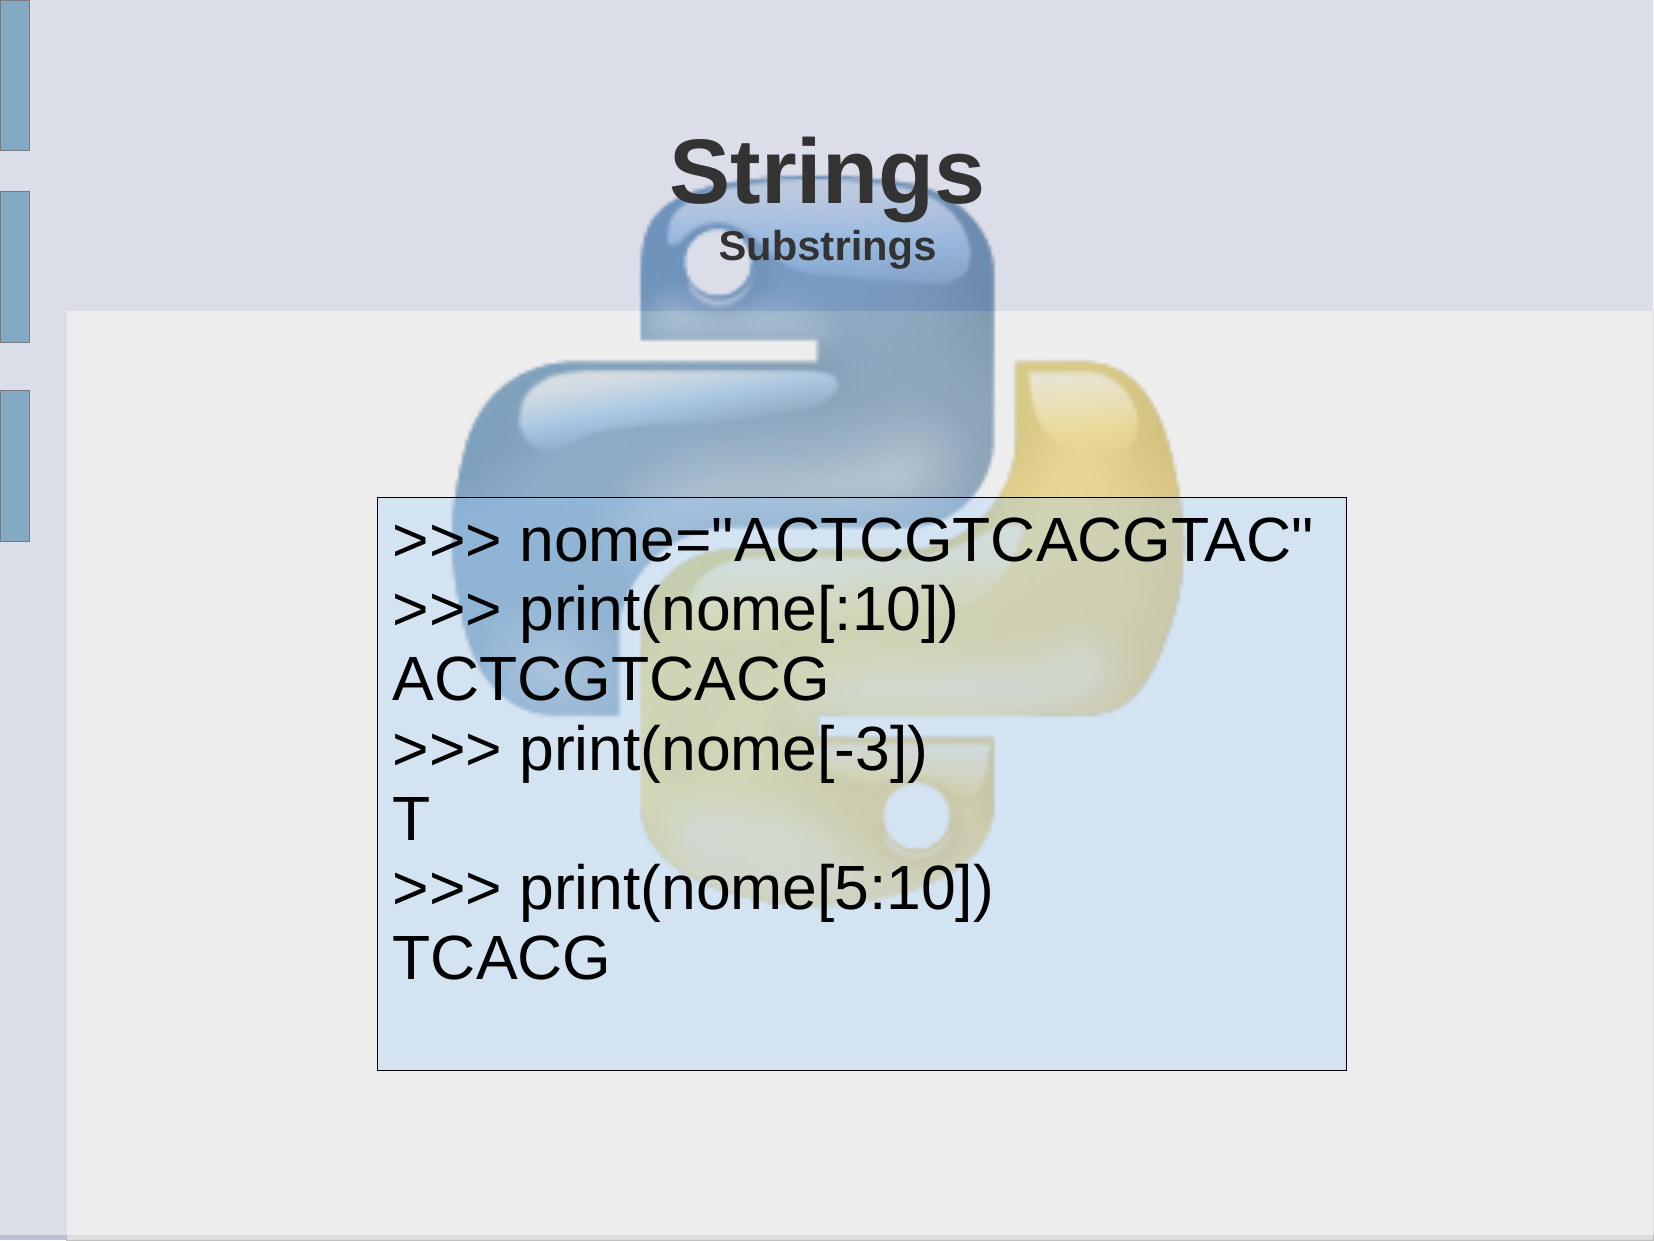

# Strings Substrings
>>> nome="ACTCGTCACGTAC"
>>> print(nome[:10])
ACTCGTCACG
>>> print(nome[-3])
T
>>> print(nome[5:10])
TCACG